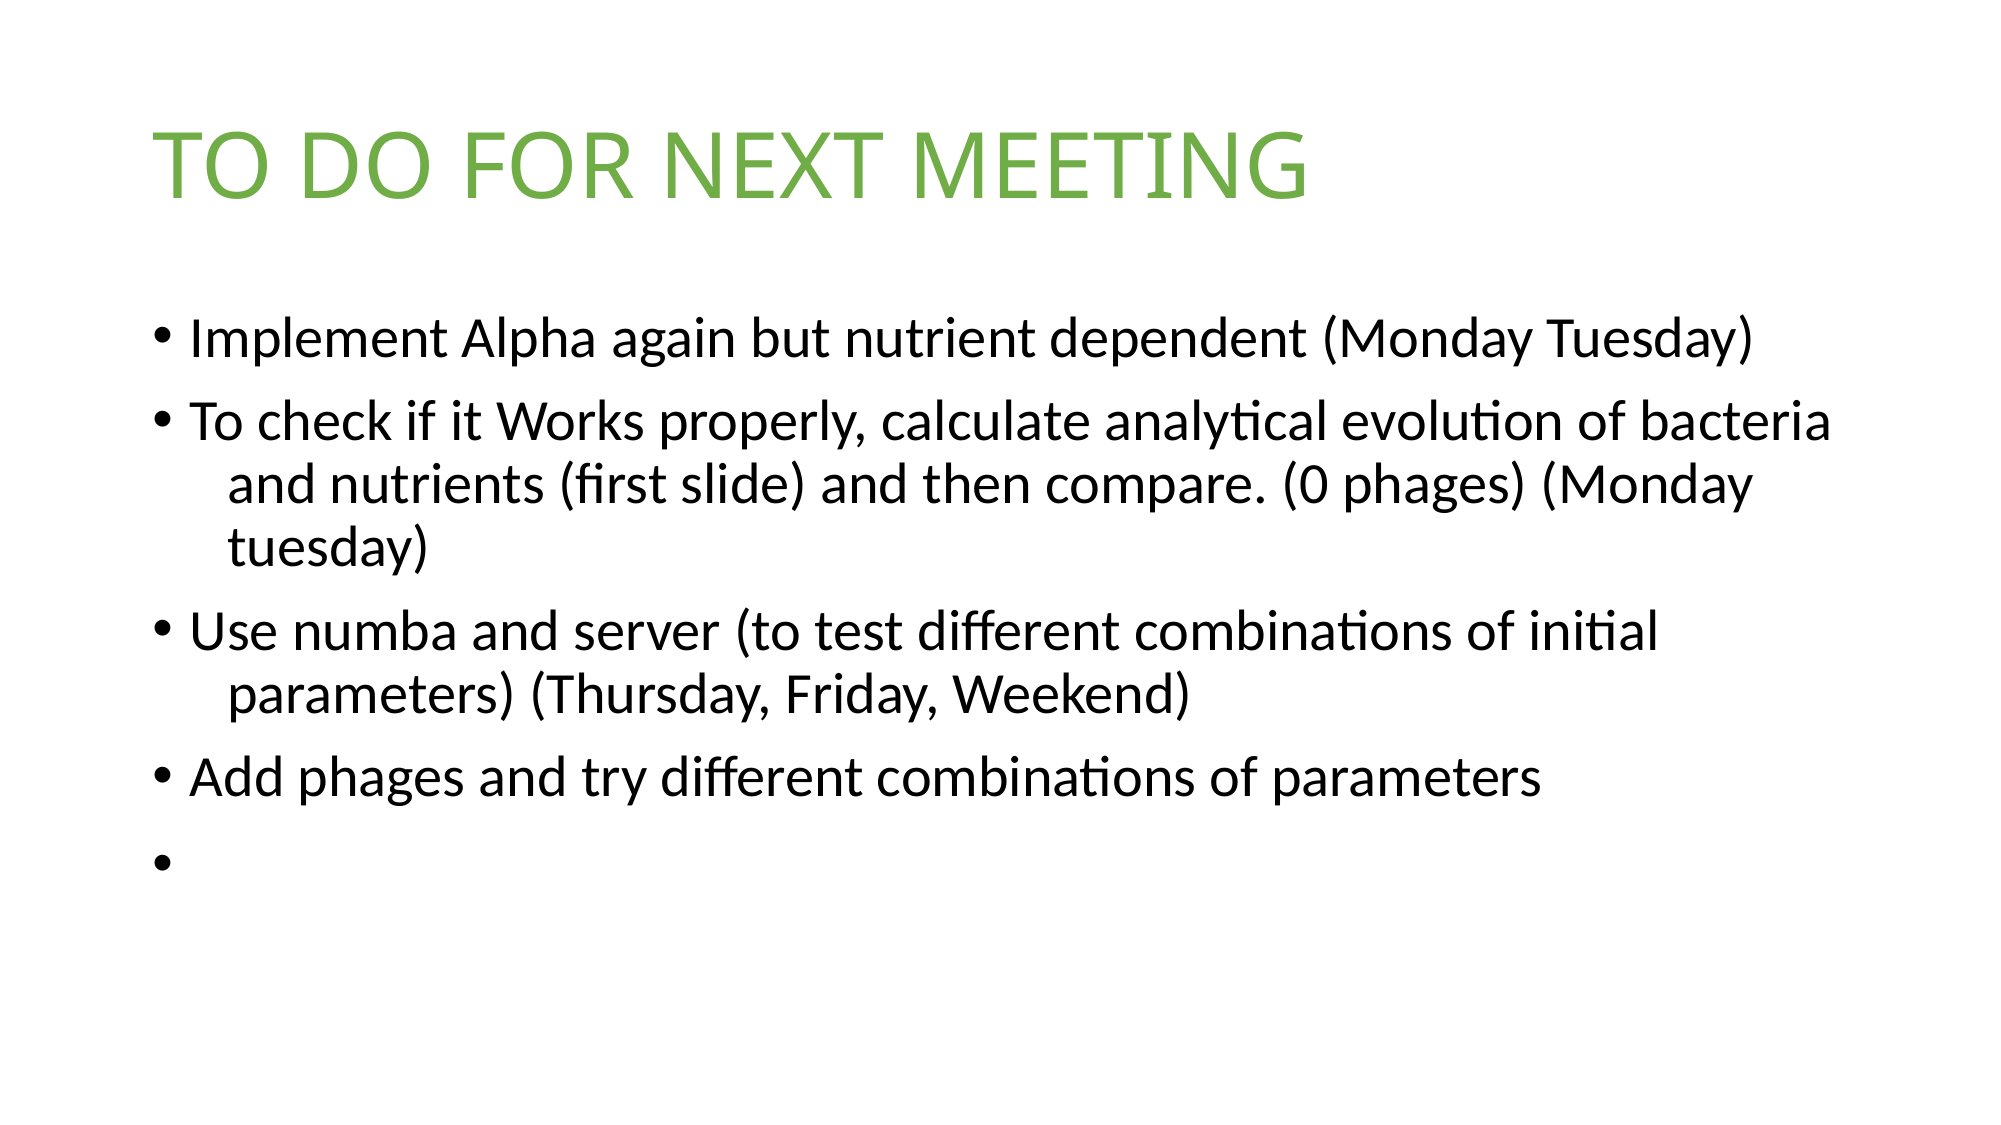

# TO DO FOR NEXT MEETING
Implement Alpha again but nutrient dependent (Monday Tuesday)
To check if it Works properly, calculate analytical evolution of bacteria and nutrients (first slide) and then compare. (0 phages) (Monday tuesday)
Use numba and server (to test different combinations of initial parameters) (Thursday, Friday, Weekend)
Add phages and try different combinations of parameters